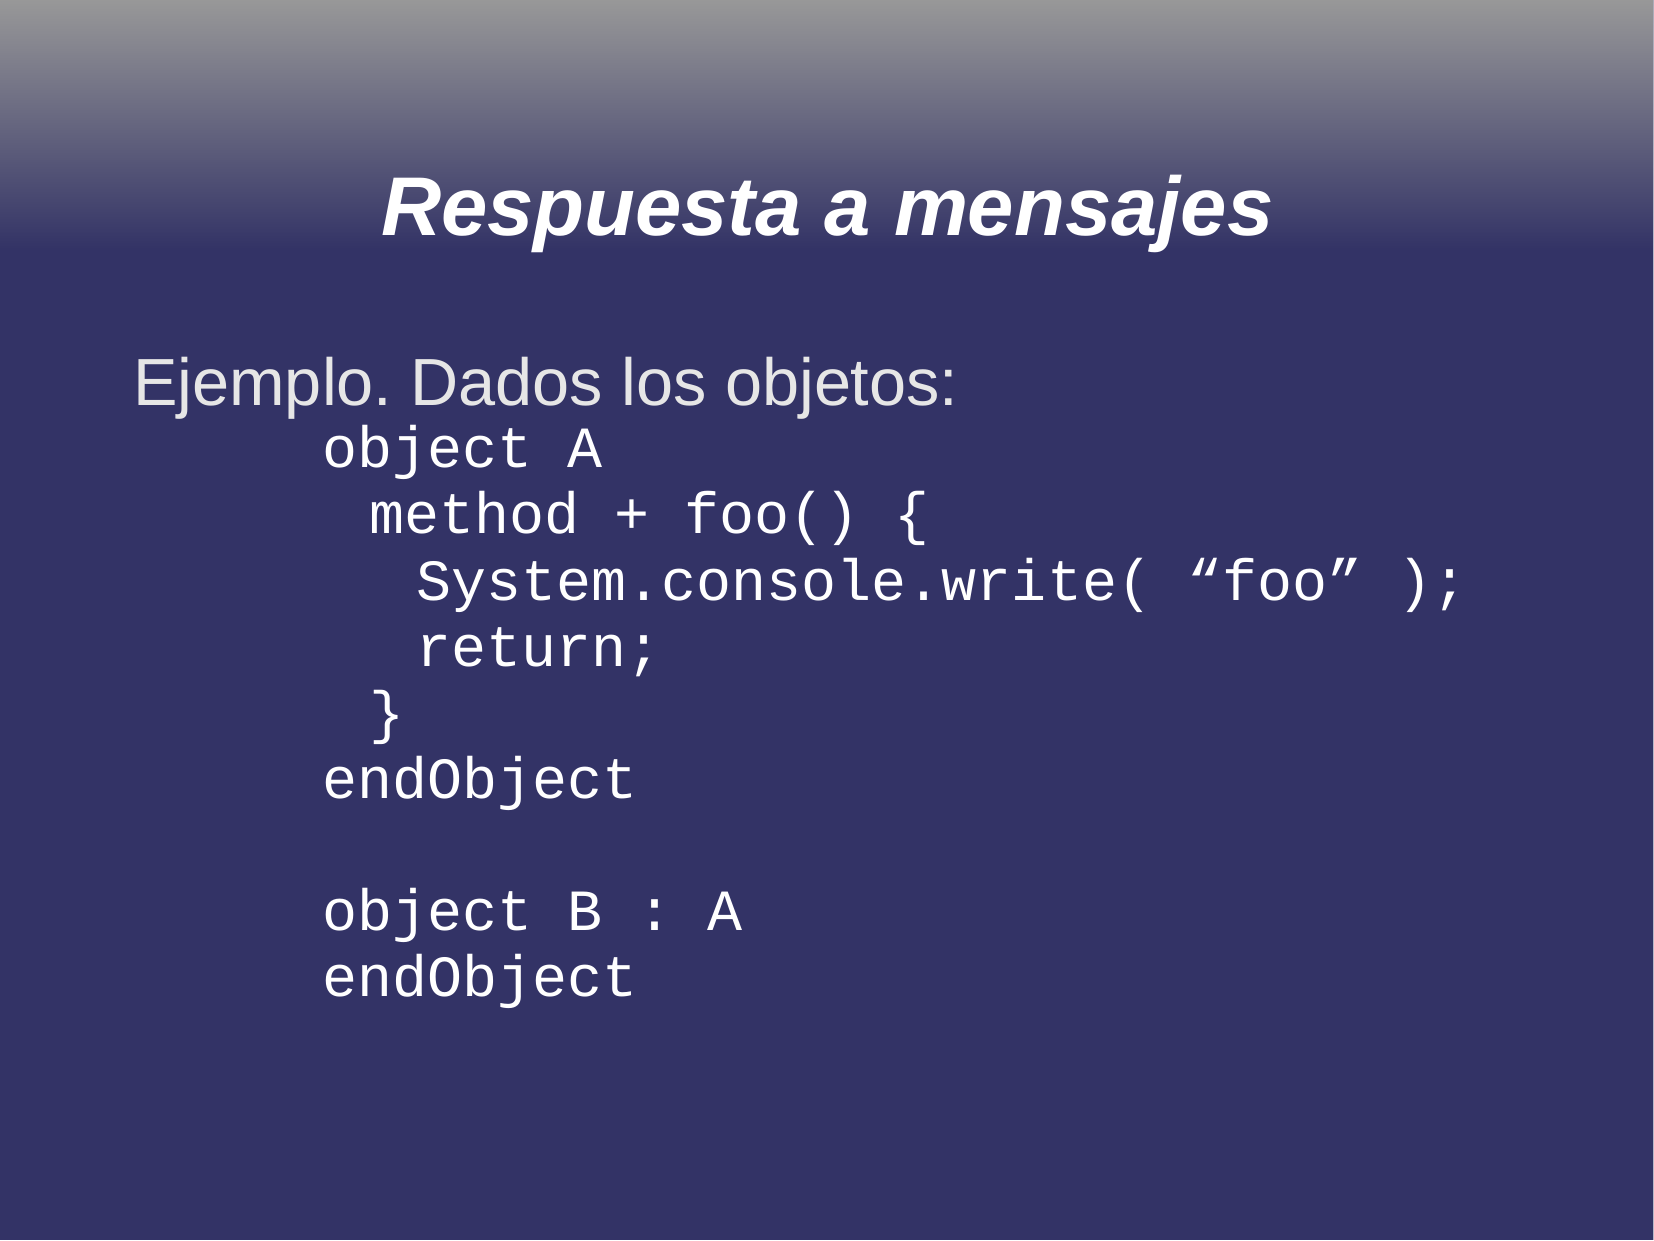

# Respuesta a mensajes
Ejemplo. Dados los objetos:
object A
method + foo() {
System.console.write( “foo” );
return;
}
endObject
object B : A
endObject